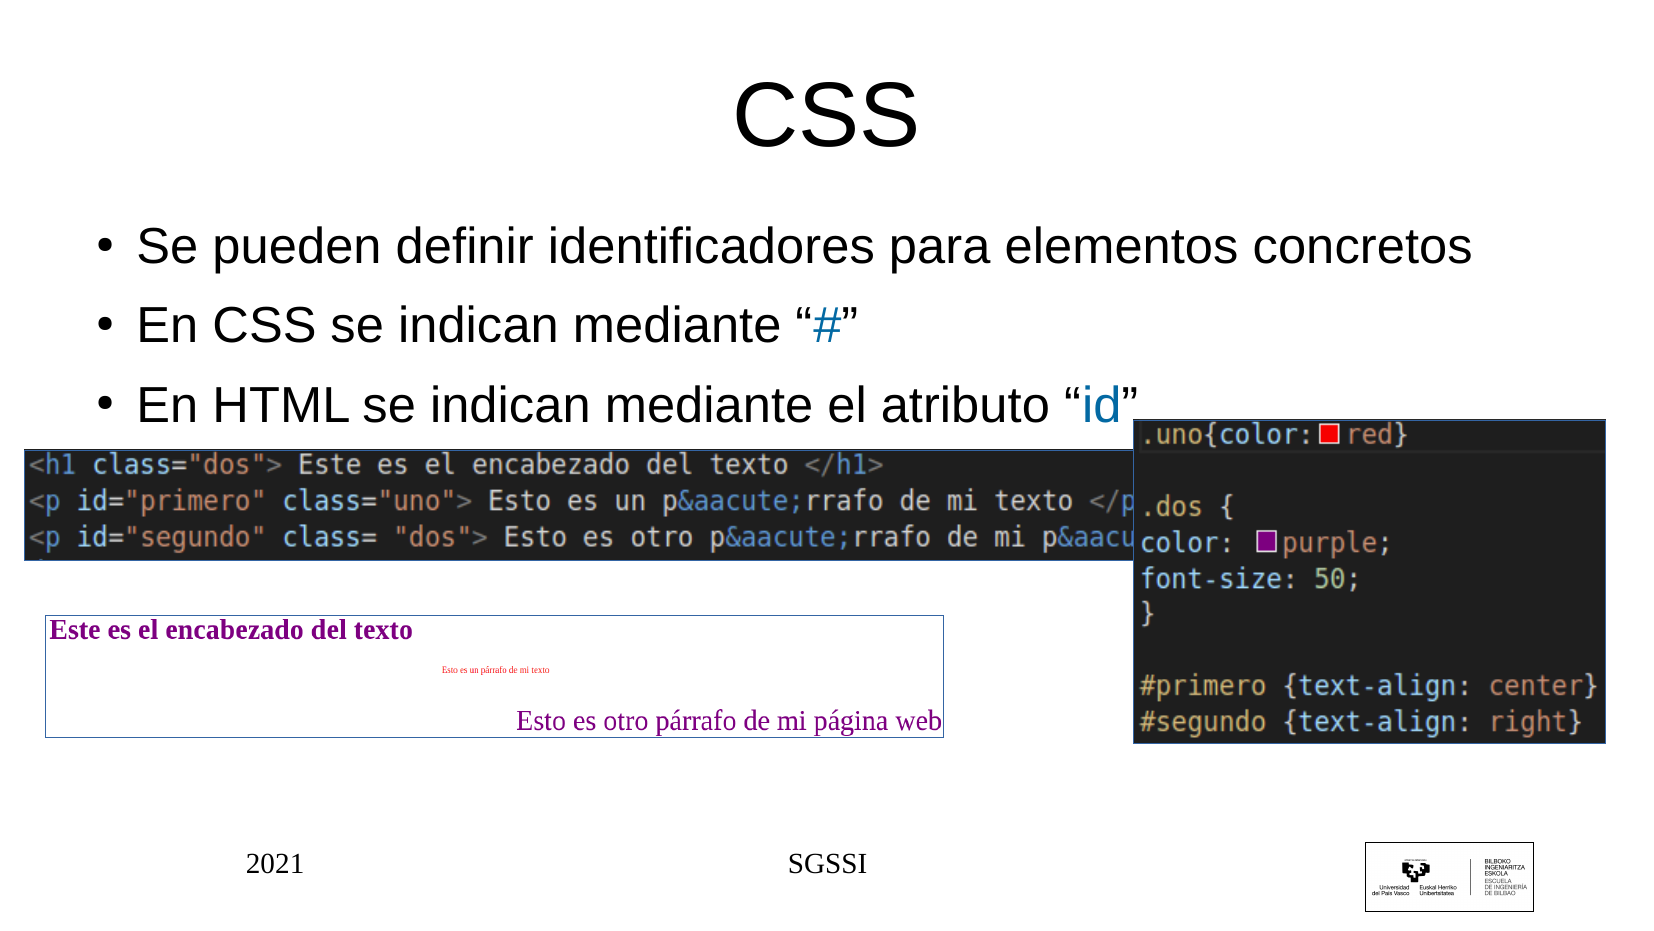

# CSS
Se pueden definir identificadores para elementos concretos
En CSS se indican mediante “#”
En HTML se indican mediante el atributo “id”